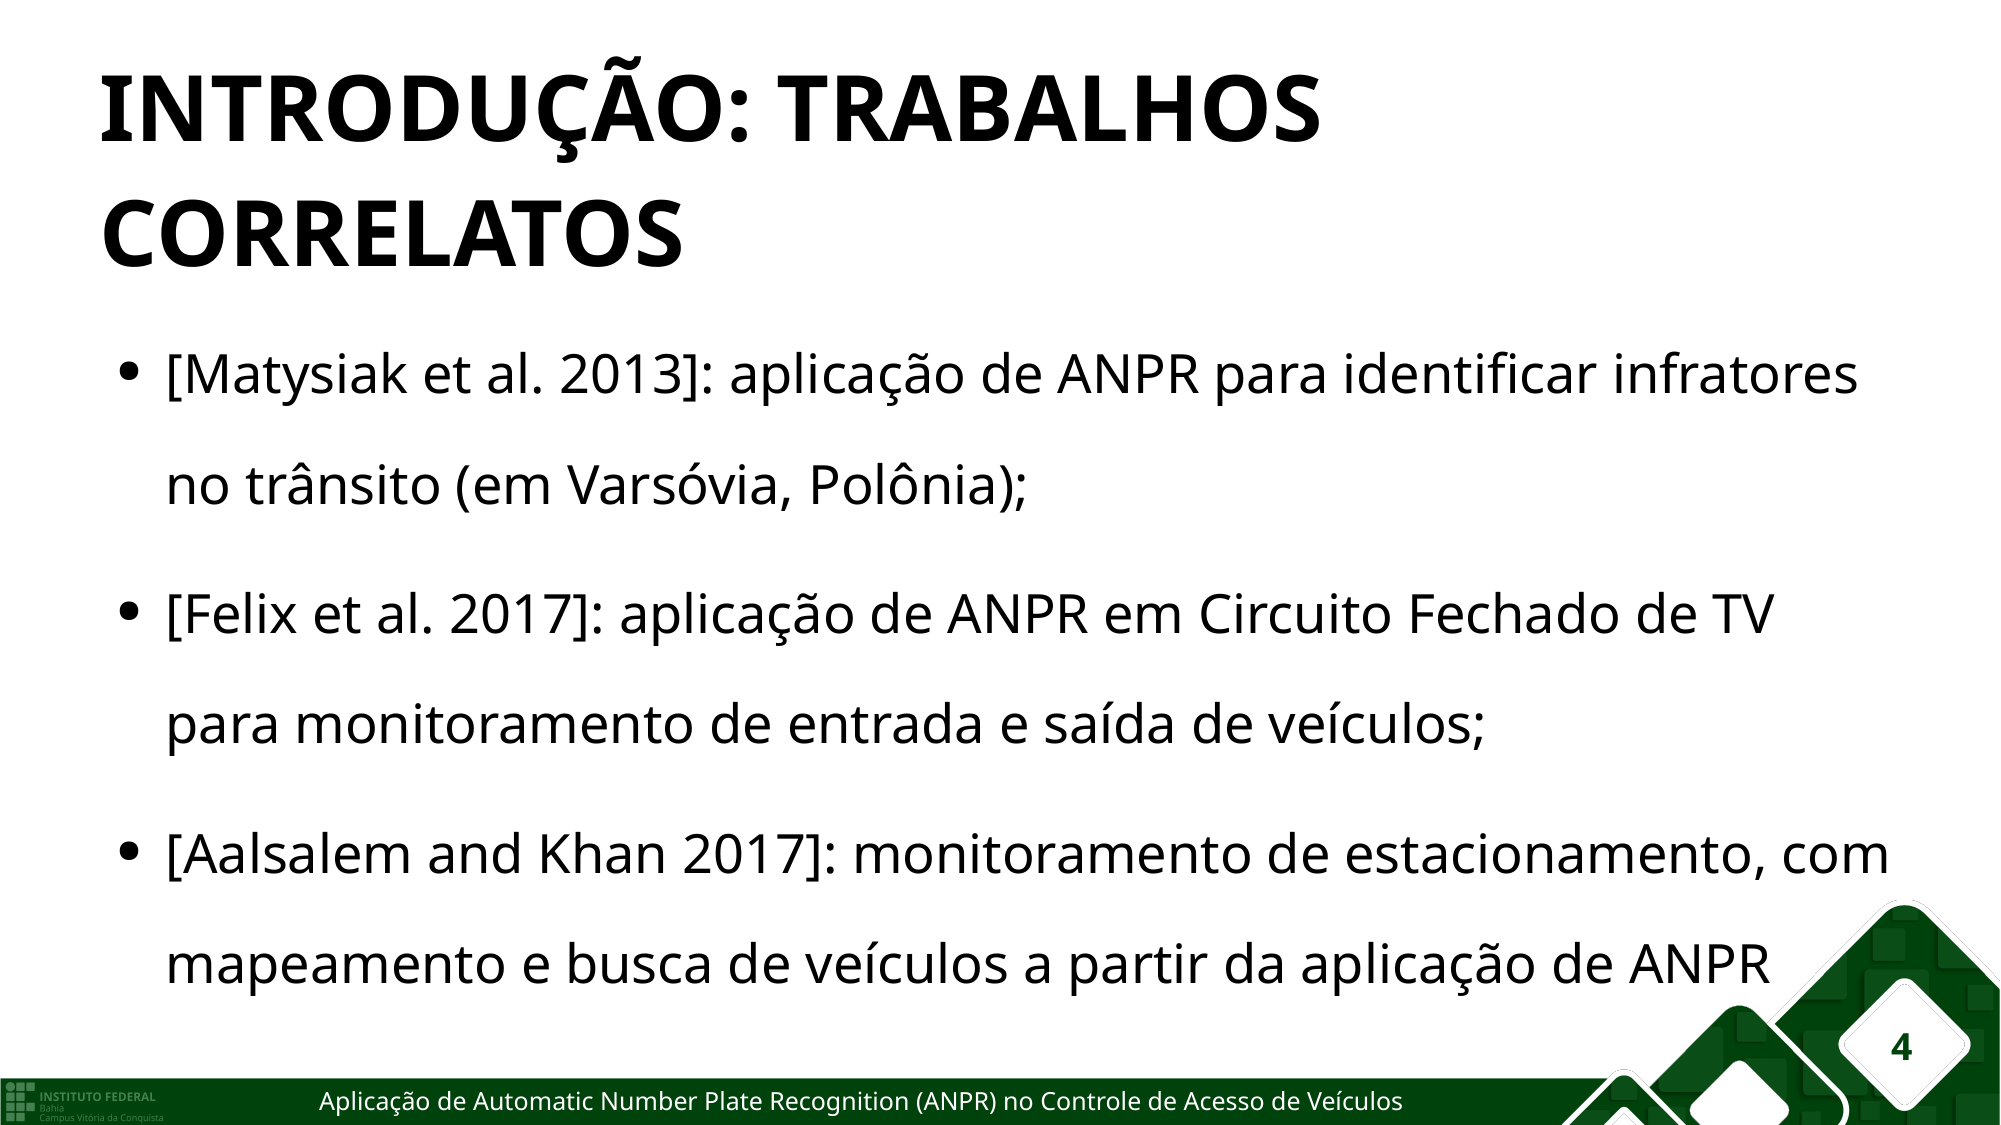

# INTRODUÇÃO: TRABALHOS CORRELATOS
[Matysiak et al. 2013]: aplicação de ANPR para identificar infratores no trânsito (em Varsóvia, Polônia);
[Felix et al. 2017]: aplicação de ANPR em Circuito Fechado de TV para monitoramento de entrada e saída de veículos;
[Aalsalem and Khan 2017]: monitoramento de estacionamento, com mapeamento e busca de veı́culos a partir da aplicação de ANPR